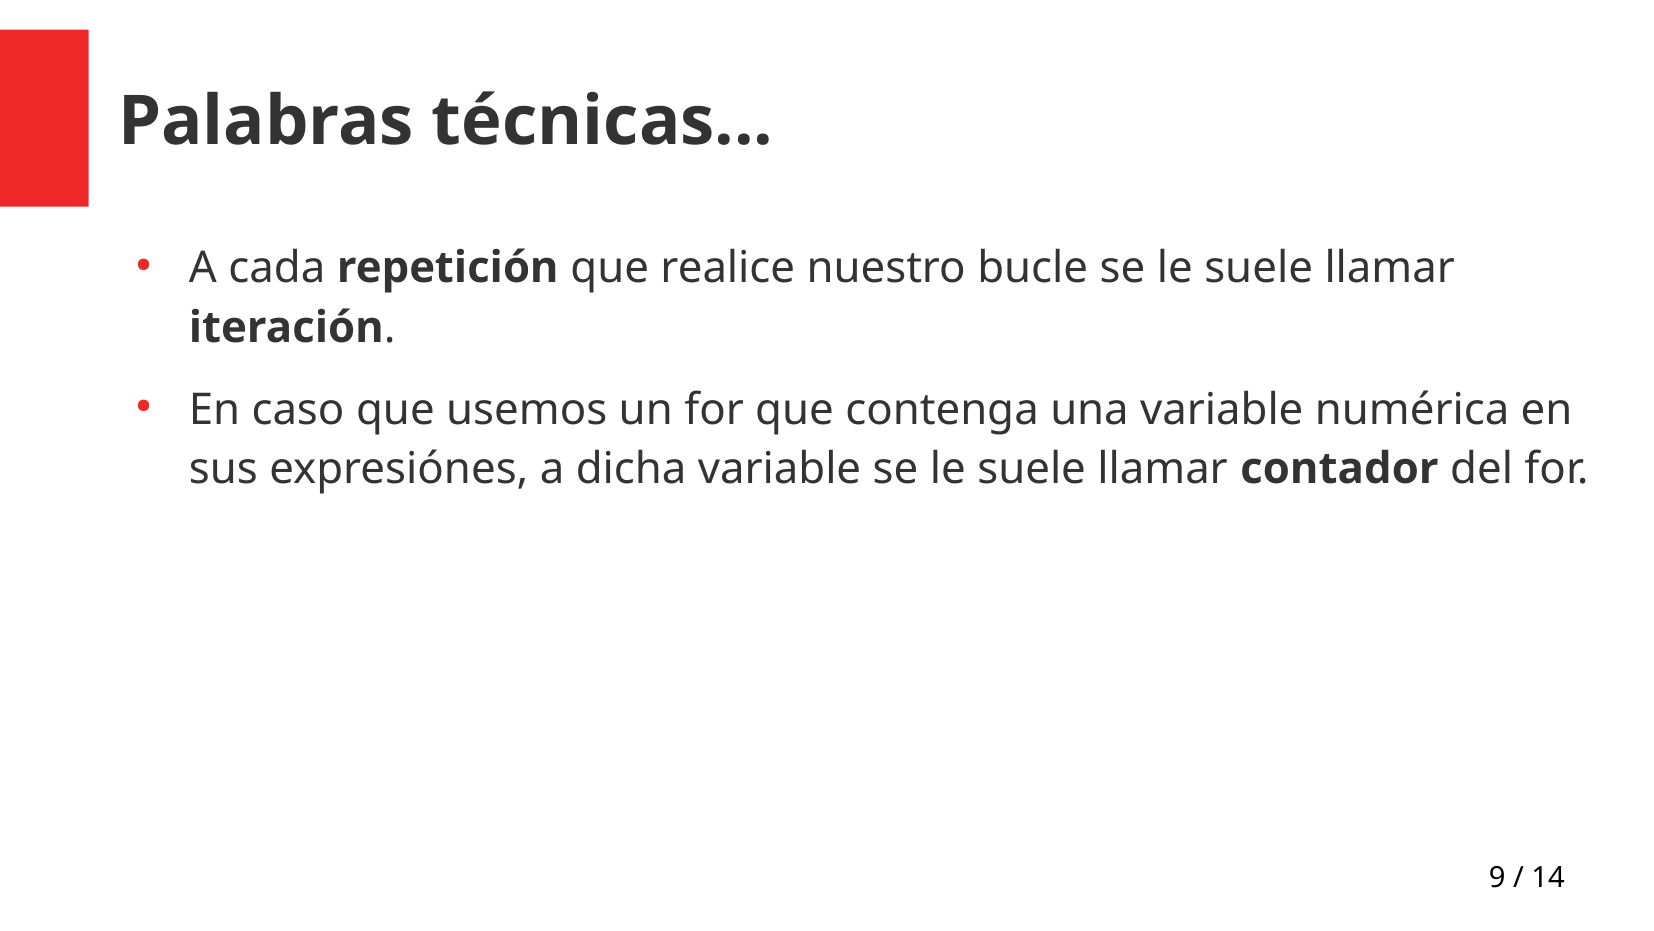

# Palabras técnicas...
A cada repetición que realice nuestro bucle se le suele llamar iteración.
En caso que usemos un for que contenga una variable numérica en sus expresiónes, a dicha variable se le suele llamar contador del for.
9